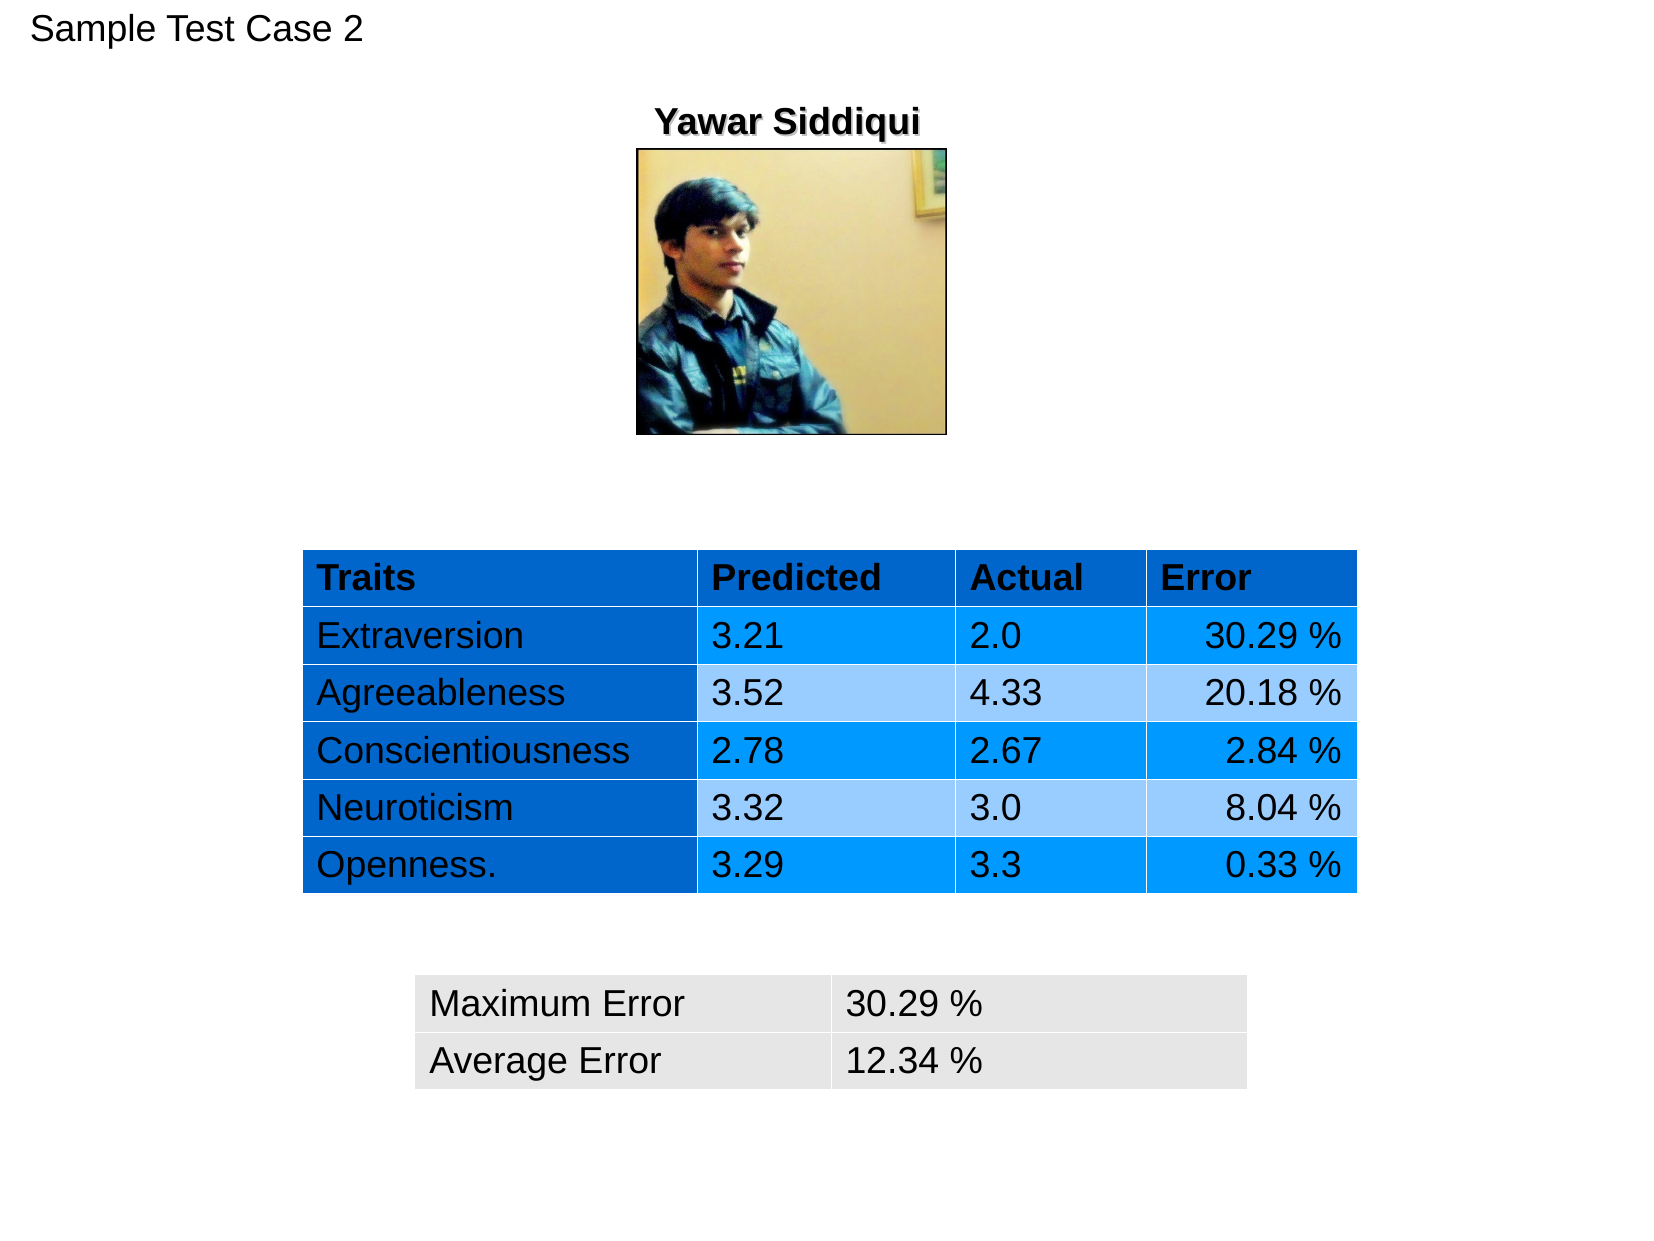

Sample Test Case 2
Yawar Siddiqui
| Traits | Predicted | Actual | Error |
| --- | --- | --- | --- |
| Extraversion | 3.21 | 2.0 | 30.29 % |
| Agreeableness | 3.52 | 4.33 | 20.18 % |
| Conscientiousness | 2.78 | 2.67 | 2.84 % |
| Neuroticism | 3.32 | 3.0 | 8.04 % |
| Openness. | 3.29 | 3.3 | 0.33 % |
| Maximum Error | 30.29 % |
| --- | --- |
| Average Error | 12.34 % |